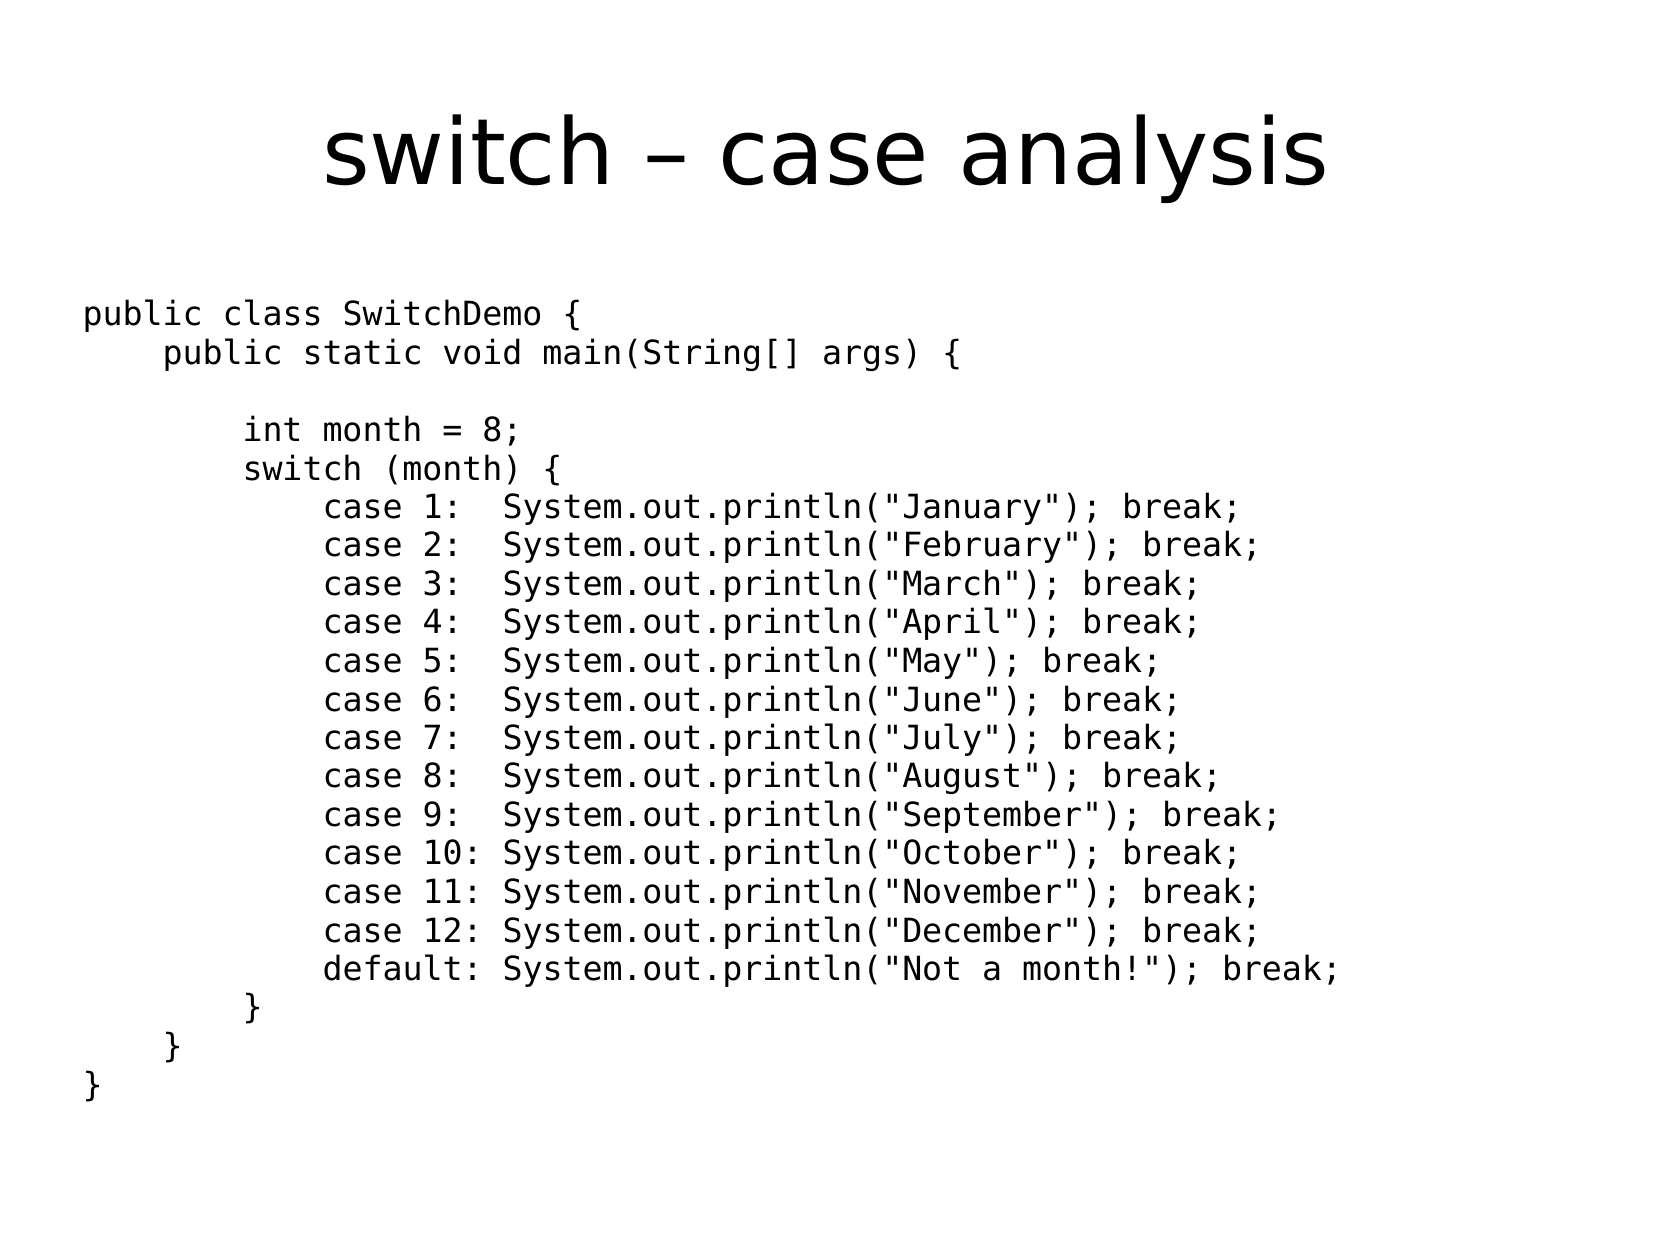

# switch – case analysis
public class SwitchDemo {
 public static void main(String[] args) {
 int month = 8;
 switch (month) {
 case 1: System.out.println("January"); break;
 case 2: System.out.println("February"); break;
 case 3: System.out.println("March"); break;
 case 4: System.out.println("April"); break;
 case 5: System.out.println("May"); break;
 case 6: System.out.println("June"); break;
 case 7: System.out.println("July"); break;
 case 8: System.out.println("August"); break;
 case 9: System.out.println("September"); break;
 case 10: System.out.println("October"); break;
 case 11: System.out.println("November"); break;
 case 12: System.out.println("December"); break;
 default: System.out.println("Not a month!"); break;
 }
 }
}